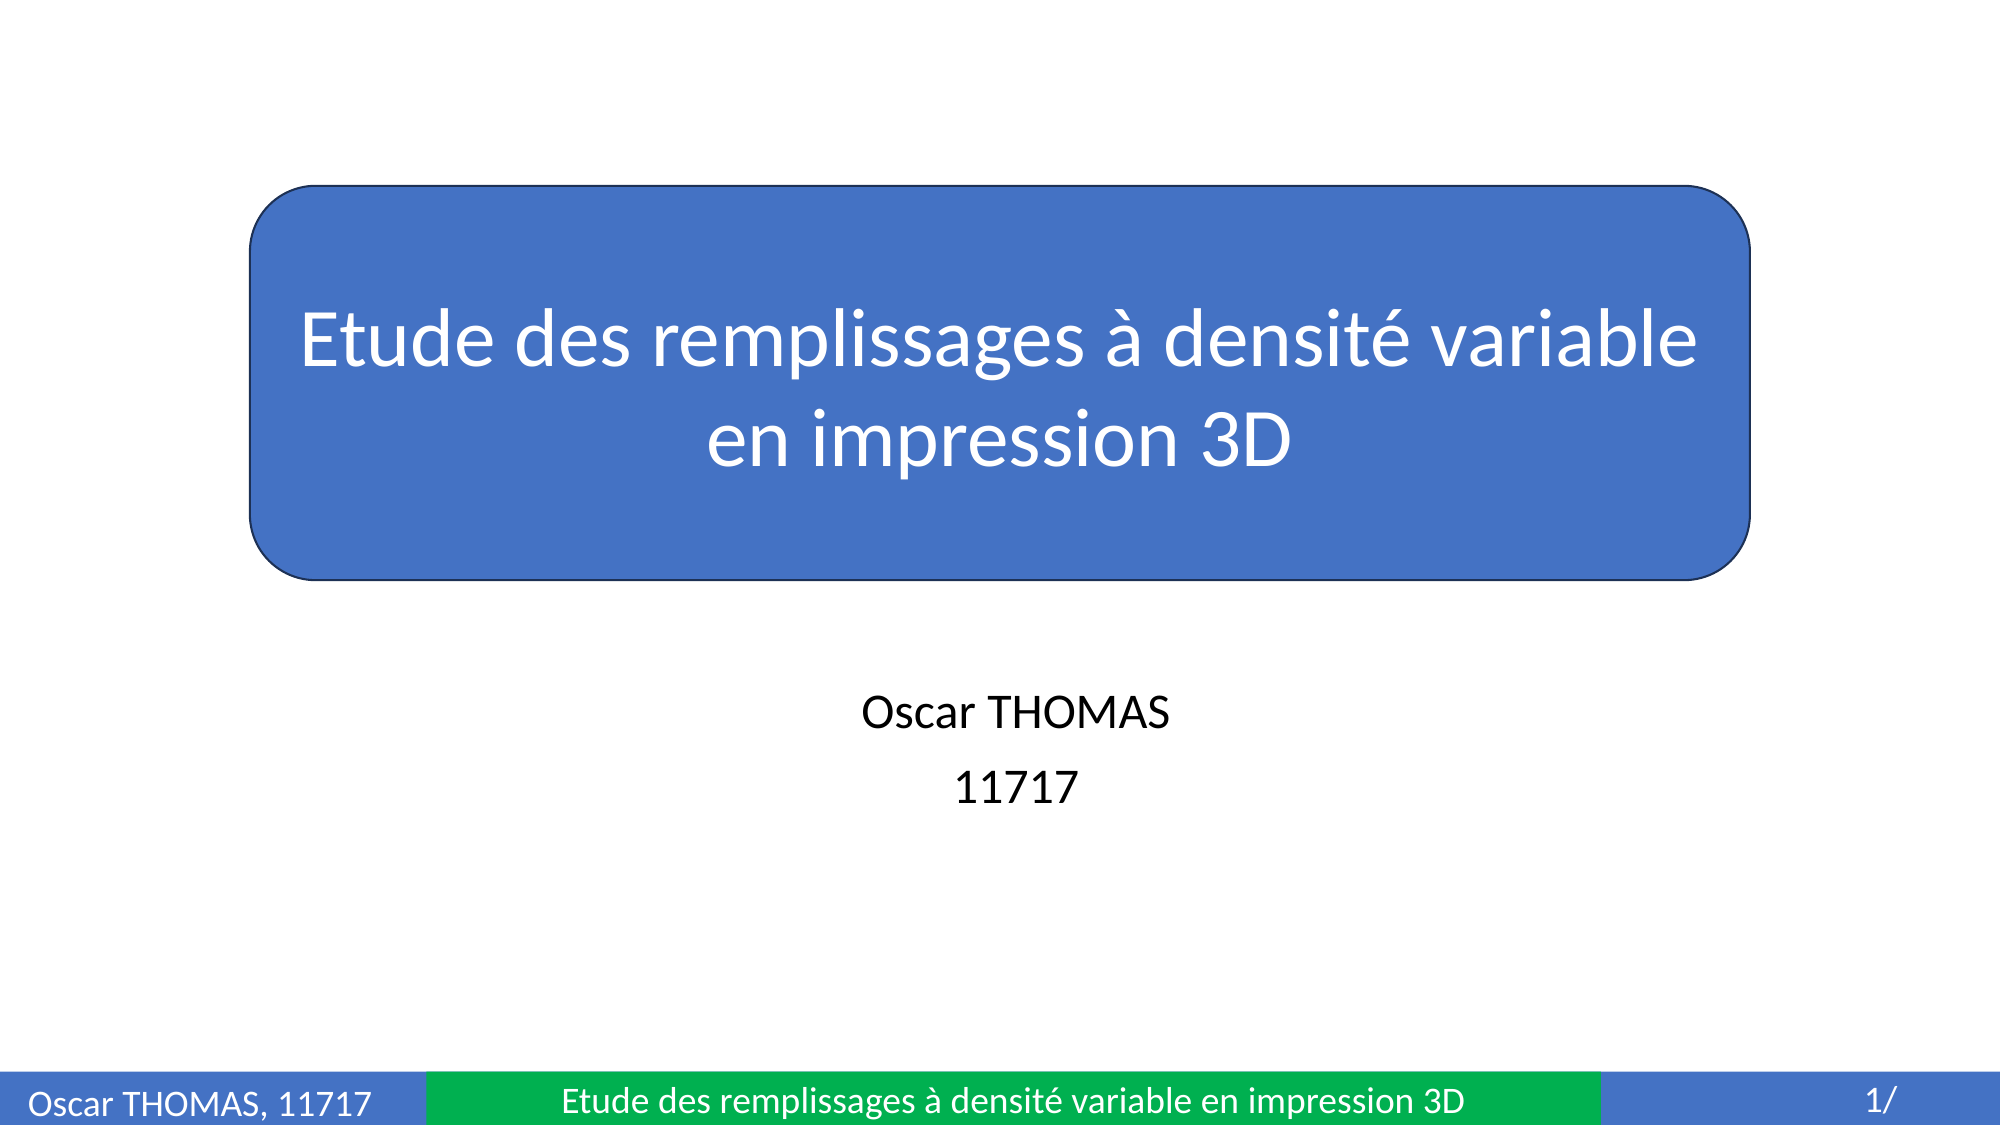

Etude des remplissages à densité variable en impression 3D
# Oscar THOMAS
11717
1/
Oscar THOMAS, 11717
Etude des remplissages à densité variable en impression 3D